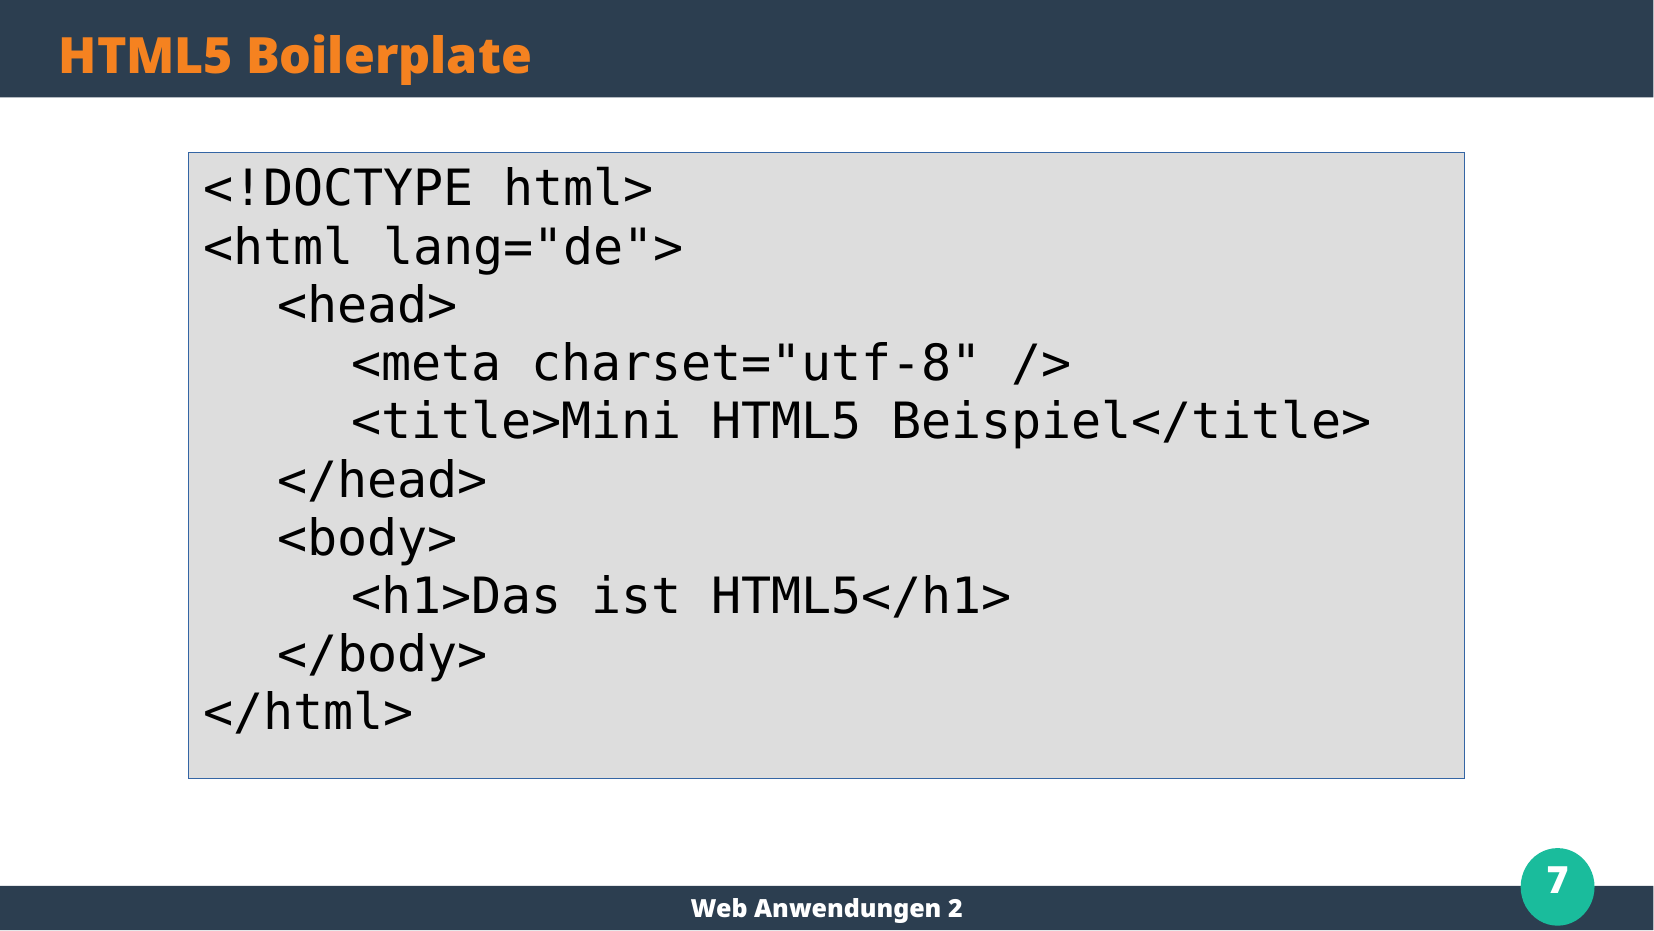

# HTML5 Boilerplate
<!DOCTYPE html>
<html lang="de">
	<head>
		<meta charset="utf-8" />
		<title>Mini HTML5 Beispiel</title>
	</head>
	<body>
		<h1>Das ist HTML5</h1>
	</body>
</html>
7